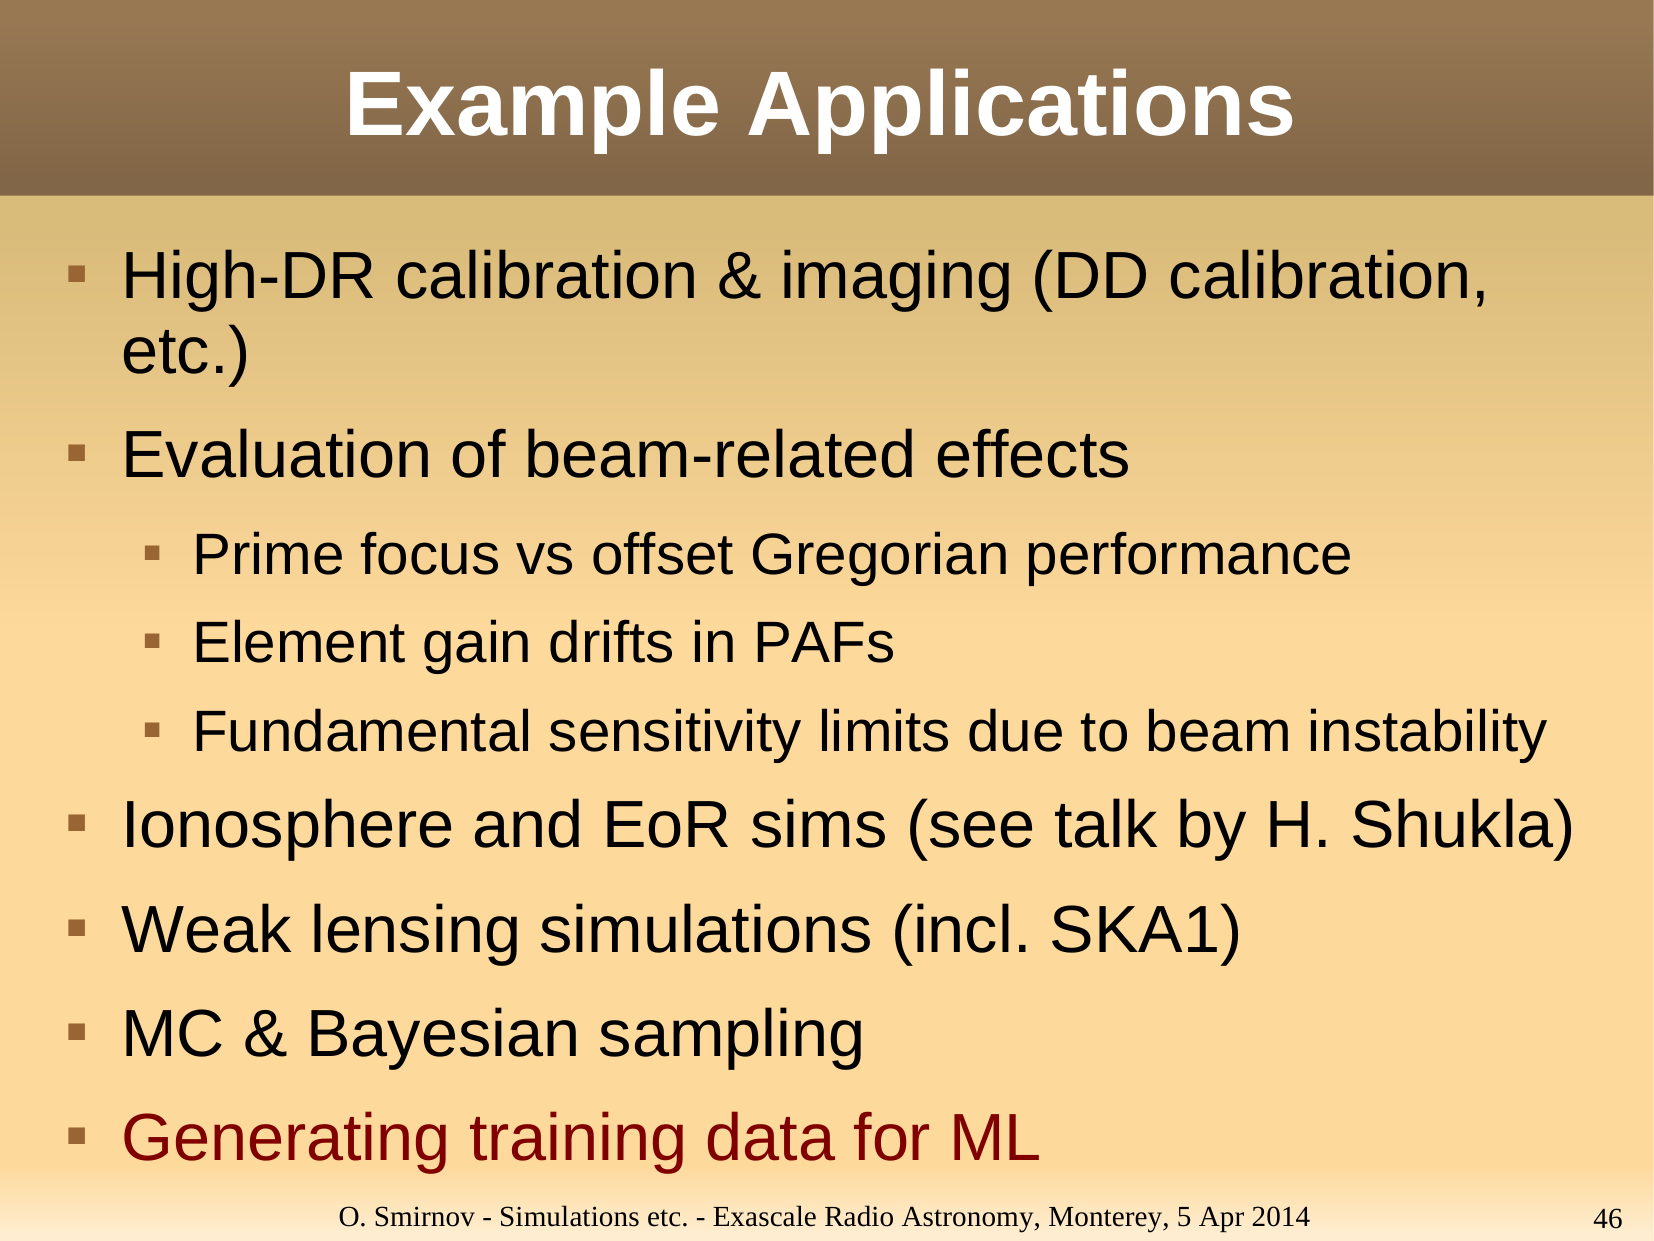

# Example Applications
High-DR calibration & imaging (DD calibration, etc.)
Evaluation of beam-related effects
Prime focus vs offset Gregorian performance
Element gain drifts in PAFs
Fundamental sensitivity limits due to beam instability
Ionosphere and EoR sims (see talk by H. Shukla)
Weak lensing simulations (incl. SKA1)
MC & Bayesian sampling
Generating training data for ML
O. Smirnov - Simulations etc. - Exascale Radio Astronomy, Monterey, 5 Apr 2014
46